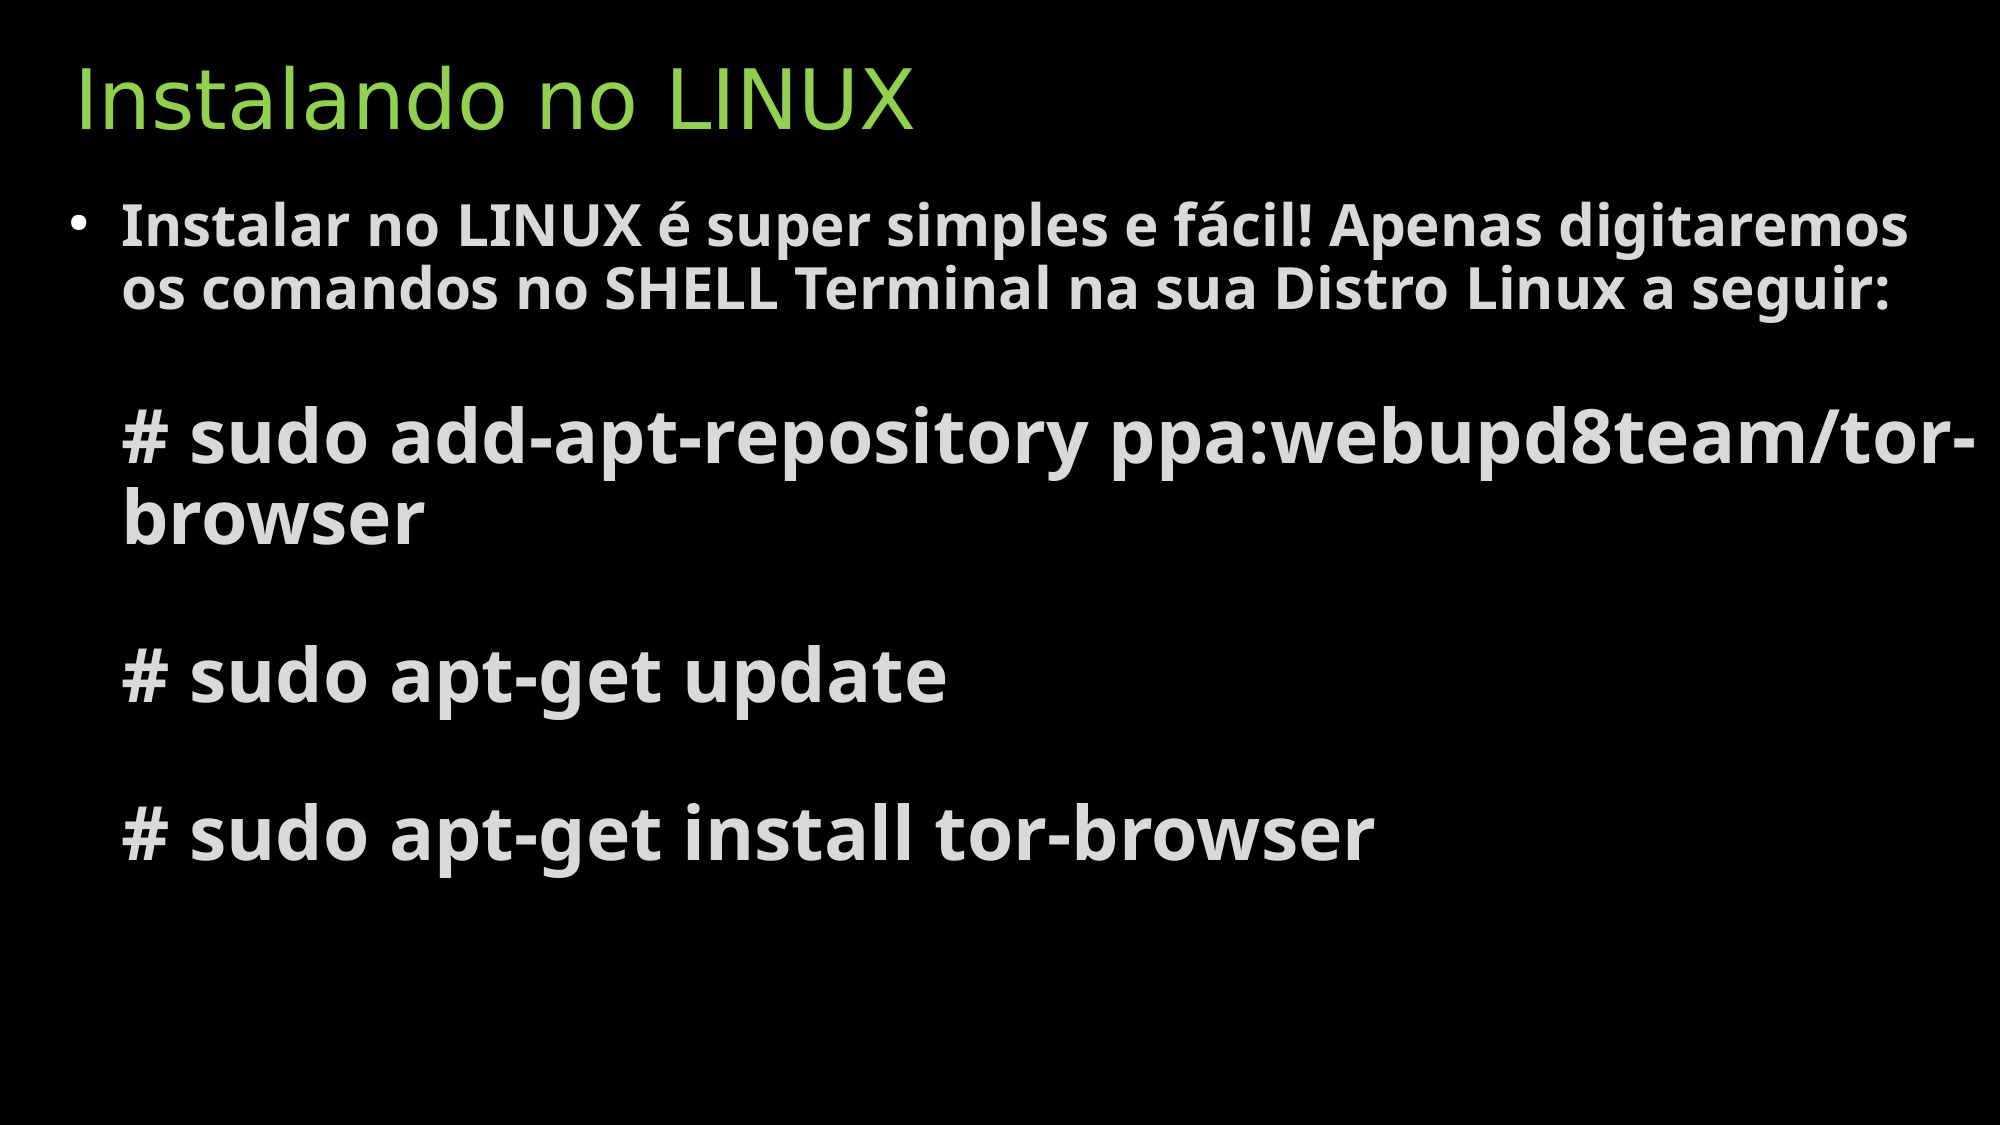

# Instalando no LINUX
Instalar no LINUX é super simples e fácil! Apenas digitaremos os comandos no SHELL Terminal na sua Distro Linux a seguir:
# sudo add-apt-repository ppa:webupd8team/tor-browser
# sudo apt-get update
# sudo apt-get install tor-browser